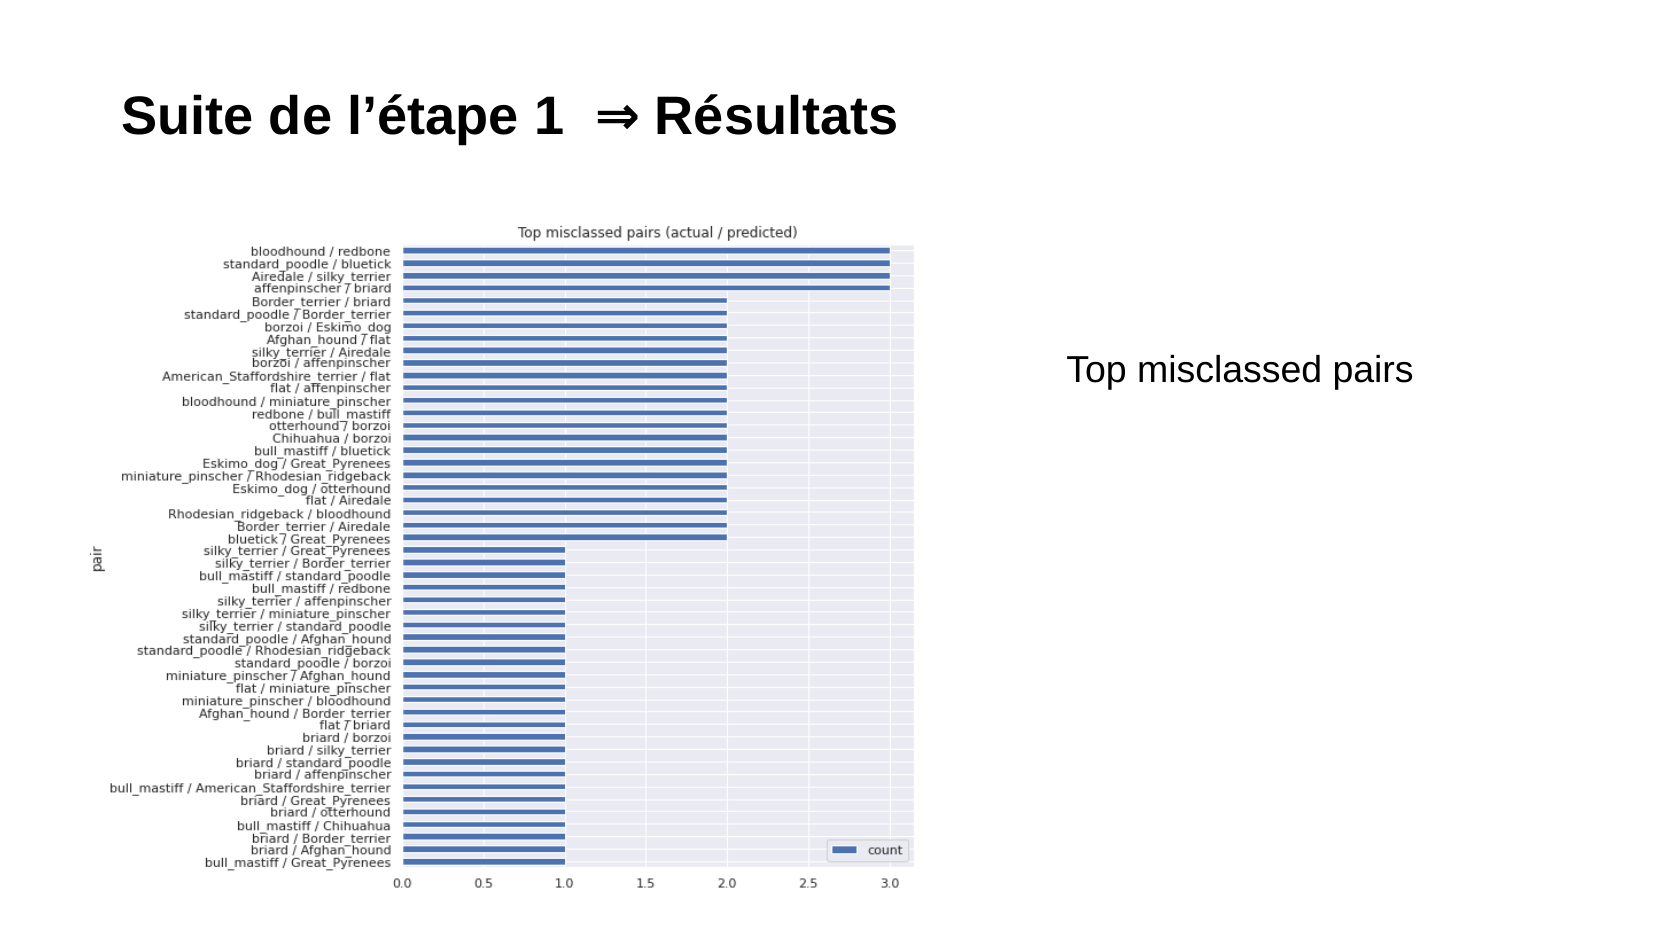

Suite de l’étape 1 ⇒ Résultats
Top misclassed pairs